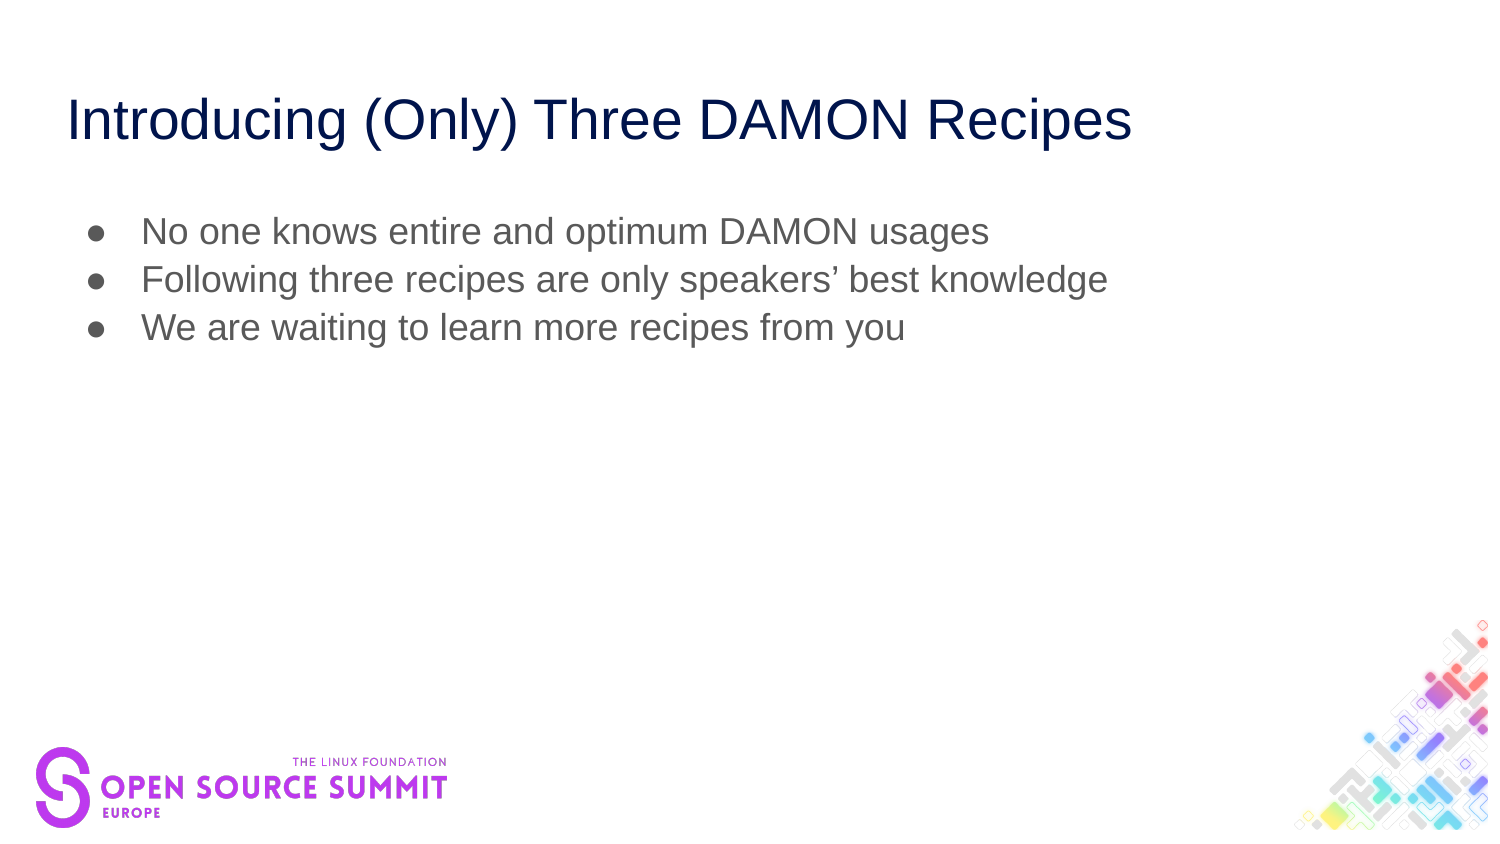

# Introducing (Only) Three DAMON Recipes
No one knows entire and optimum DAMON usages
Following three recipes are only speakers’ best knowledge
We are waiting to learn more recipes from you